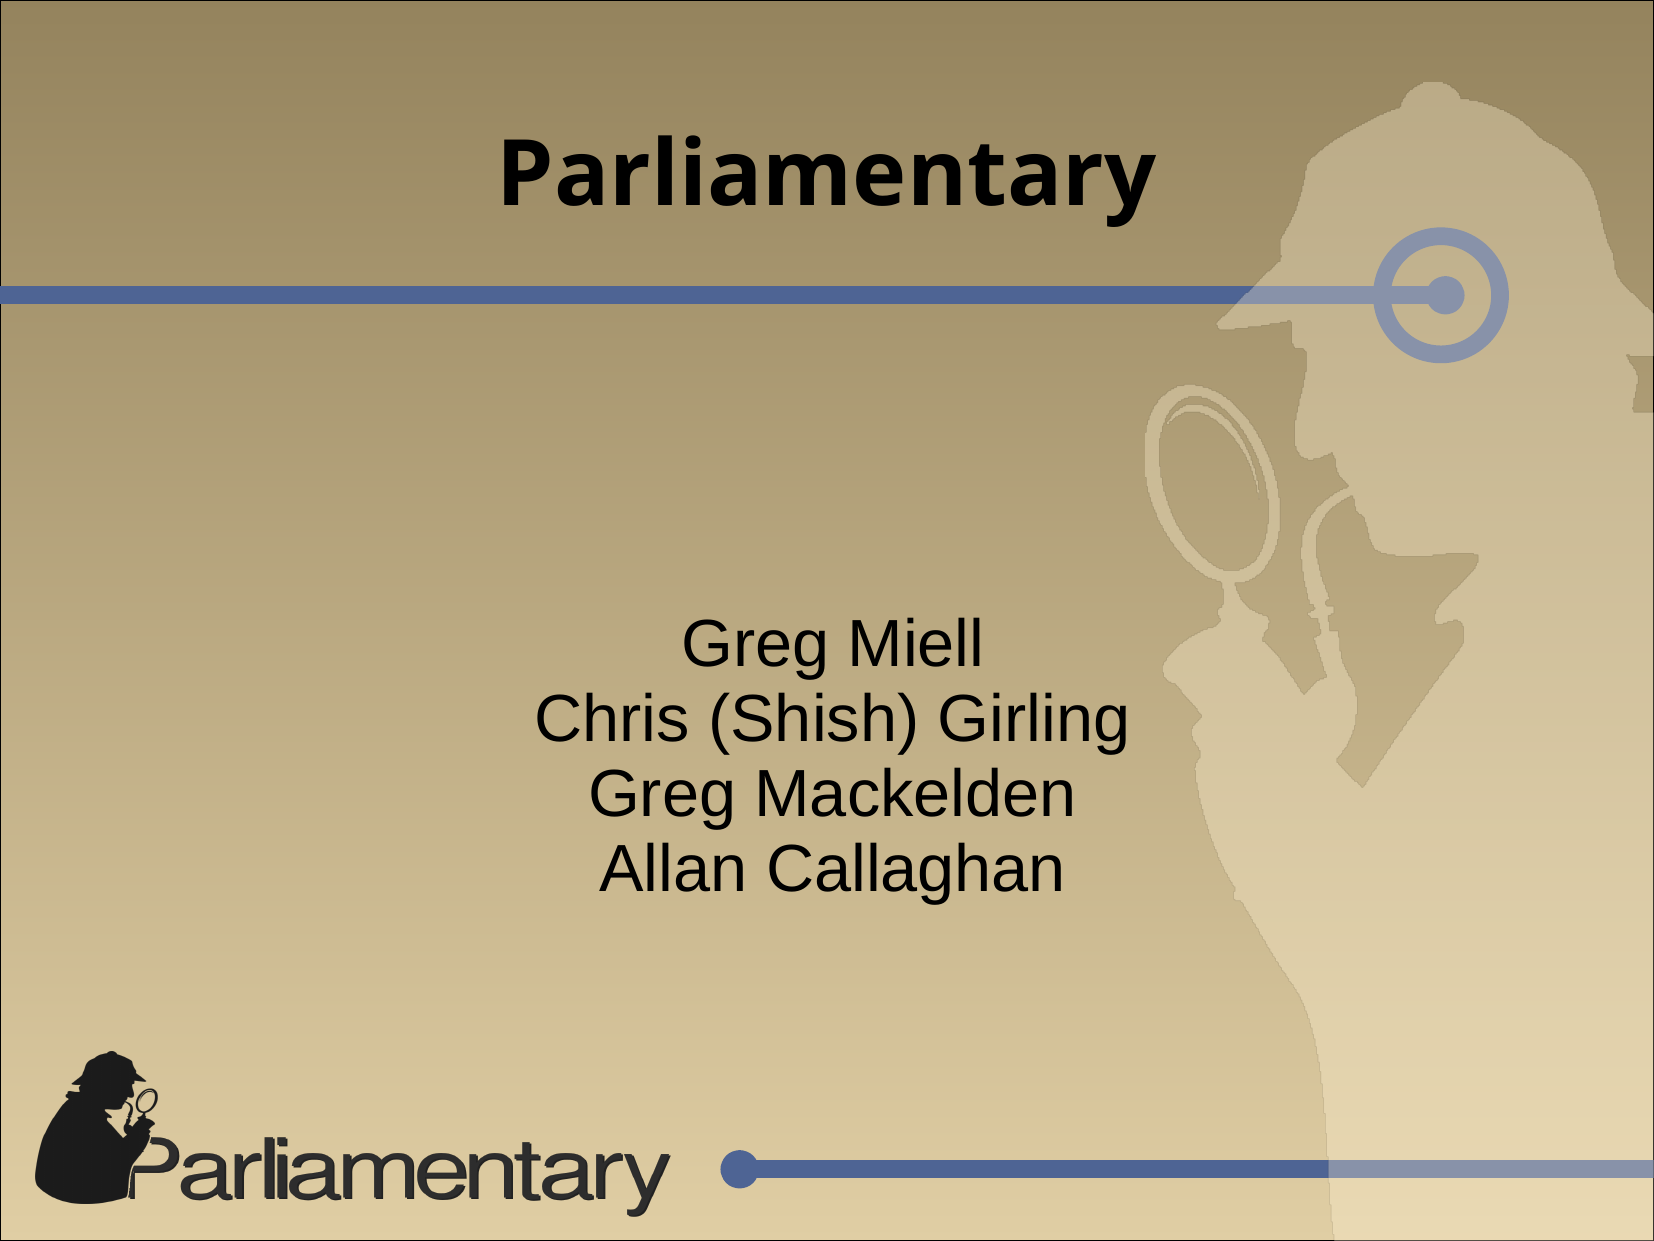

# Parliamentary
Greg Miell
Chris (Shish) Girling
Greg Mackelden
Allan Callaghan